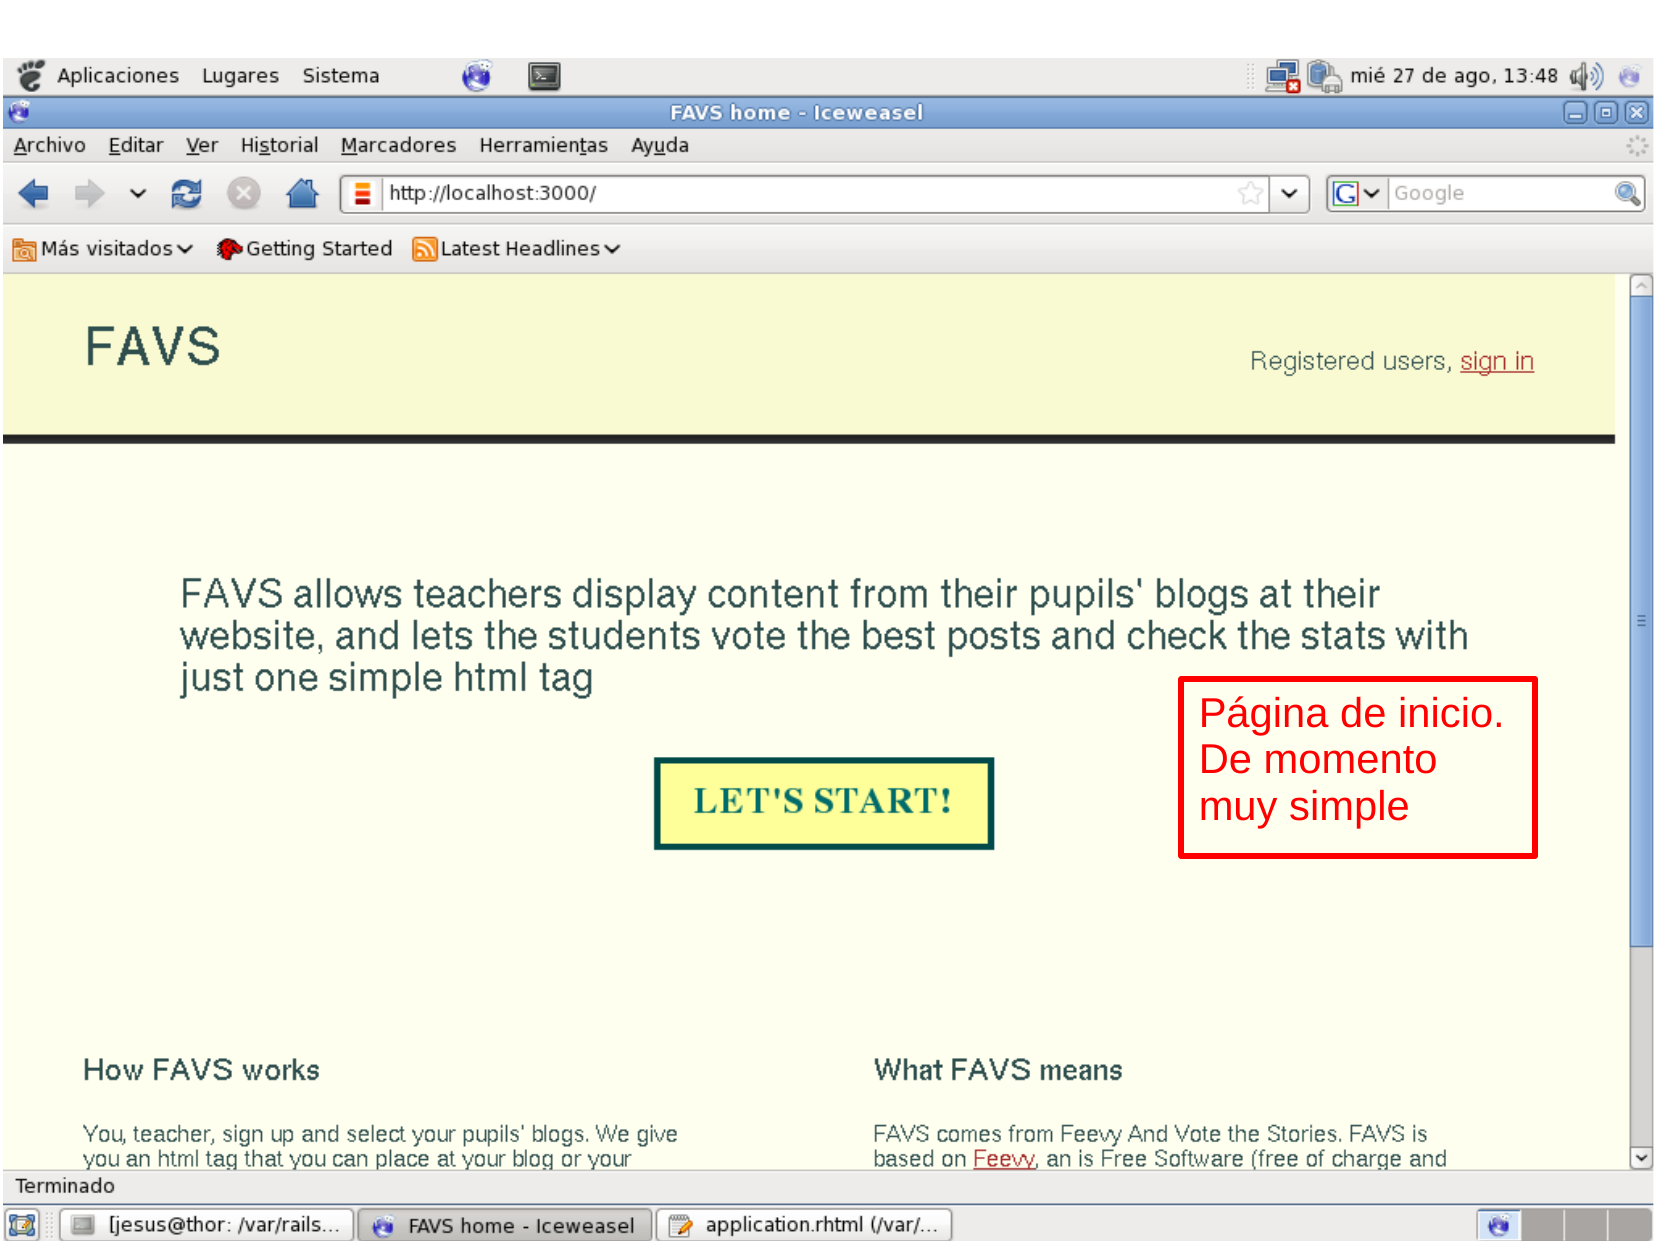

Página de inicio. De momento muy simple